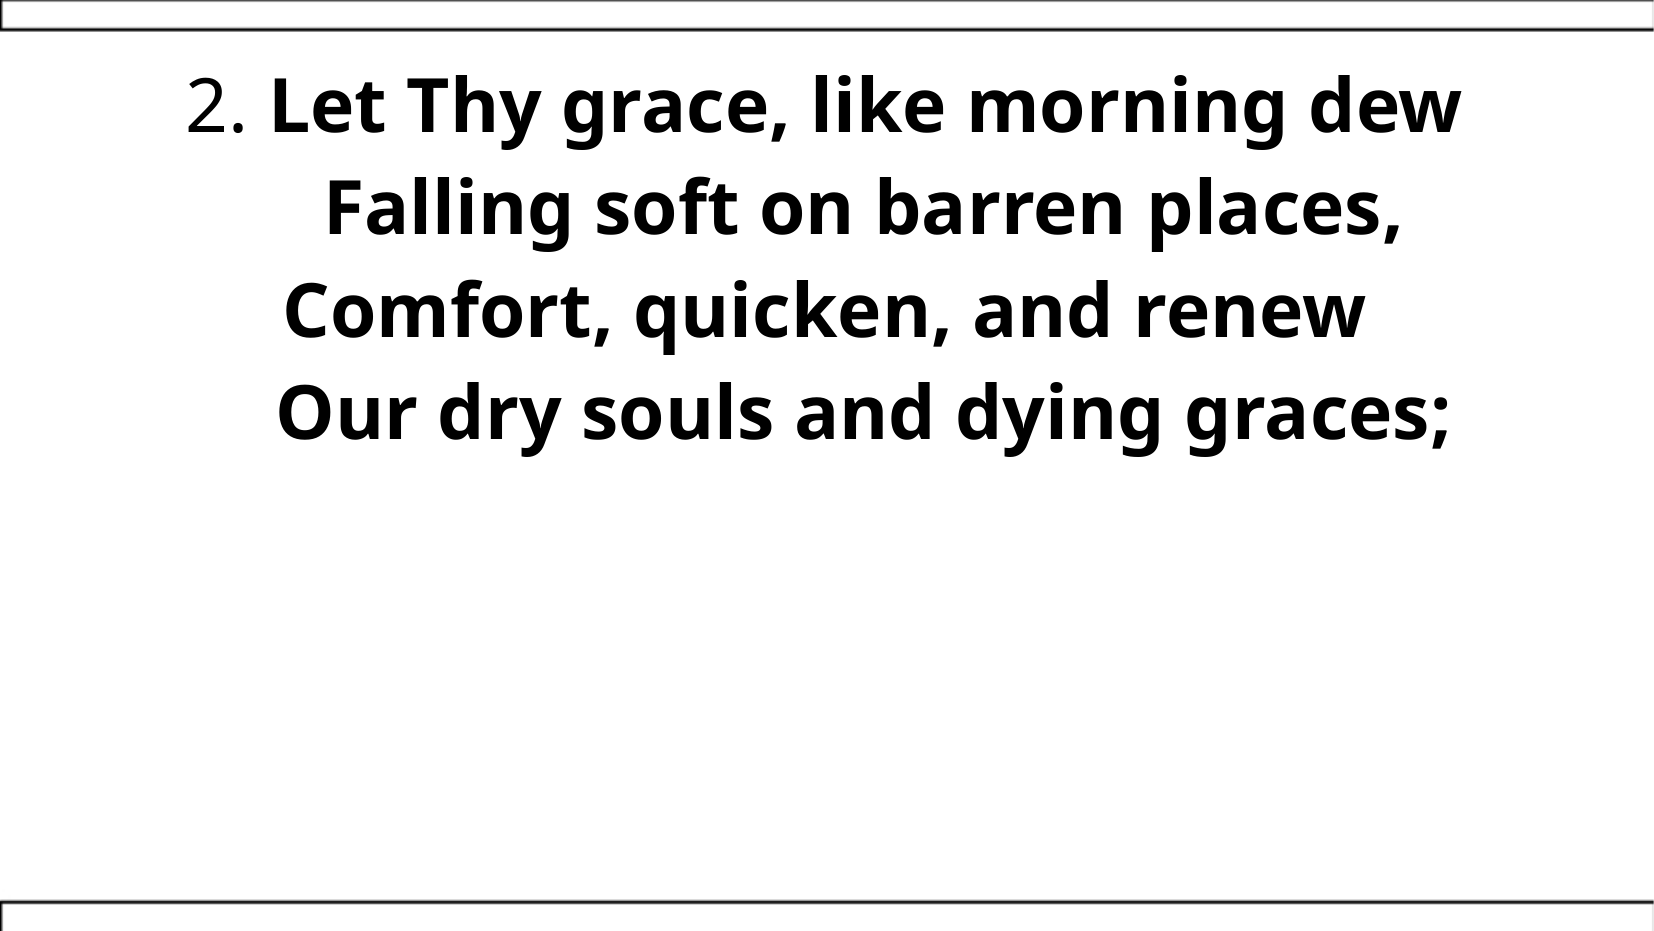

2. Let Thy grace, like morning dew
 Falling soft on barren places,
Comfort, quicken, and renew
 Our dry souls and dying graces;